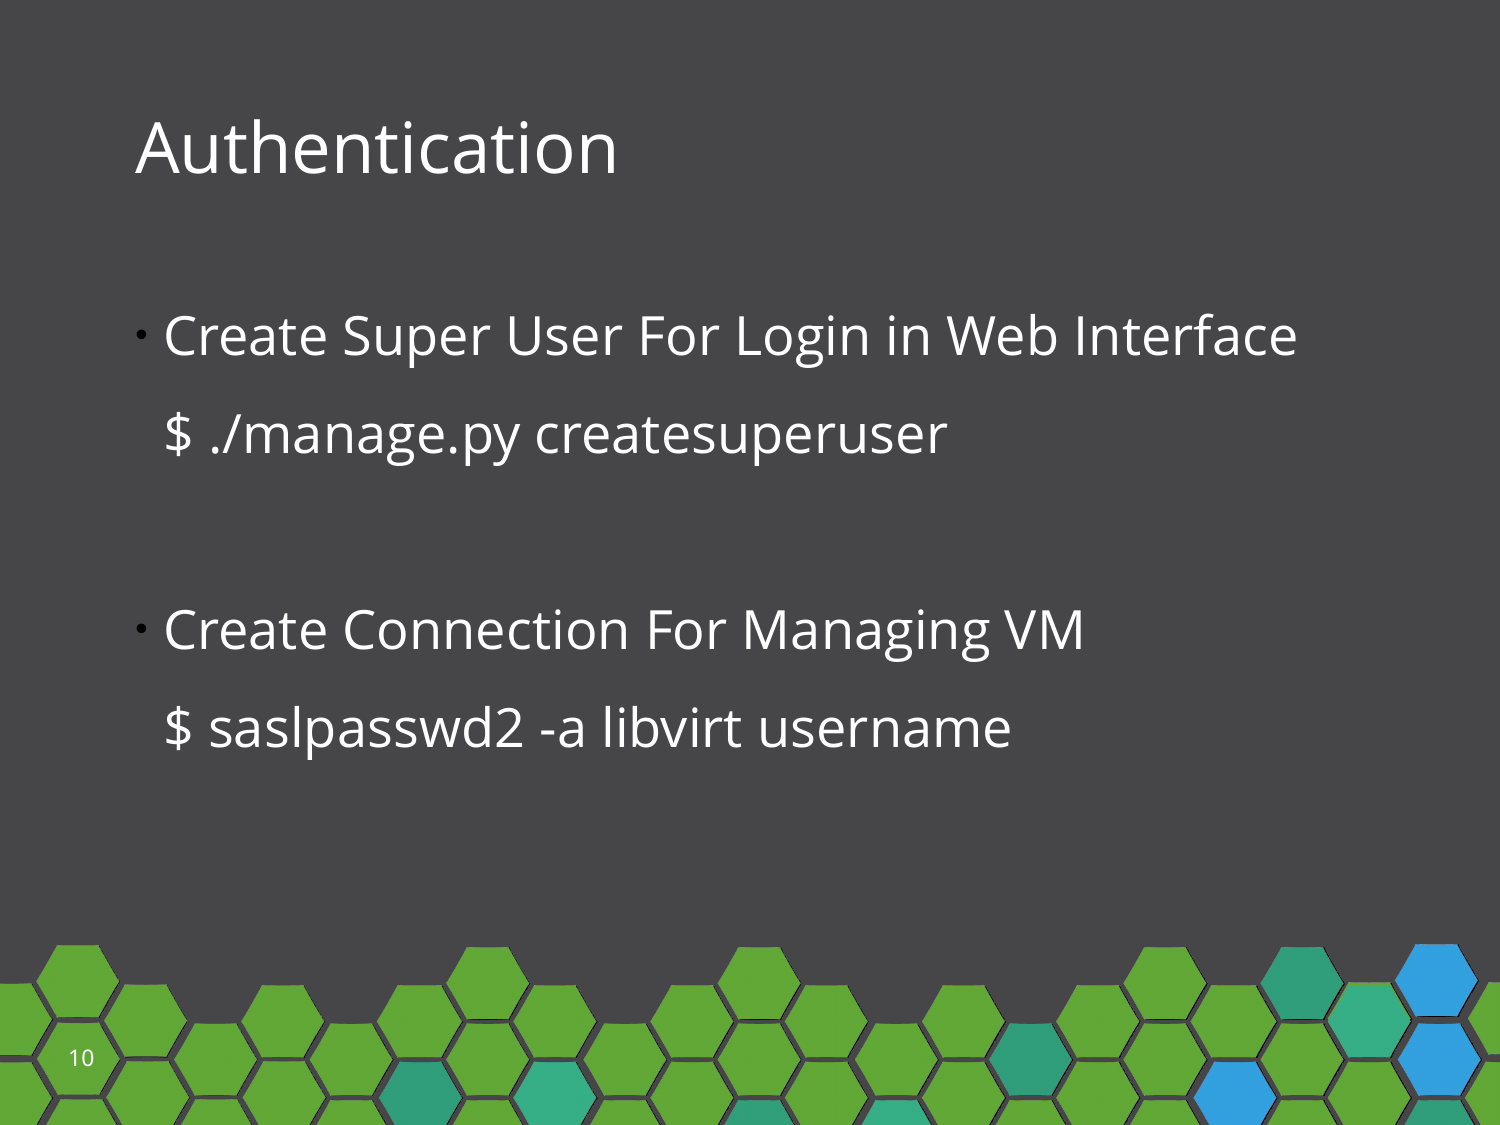

# Authentication
Create Super User For Login in Web Interface
$ ./manage.py createsuperuser
Create Connection For Managing VM
$ saslpasswd2 -a libvirt username